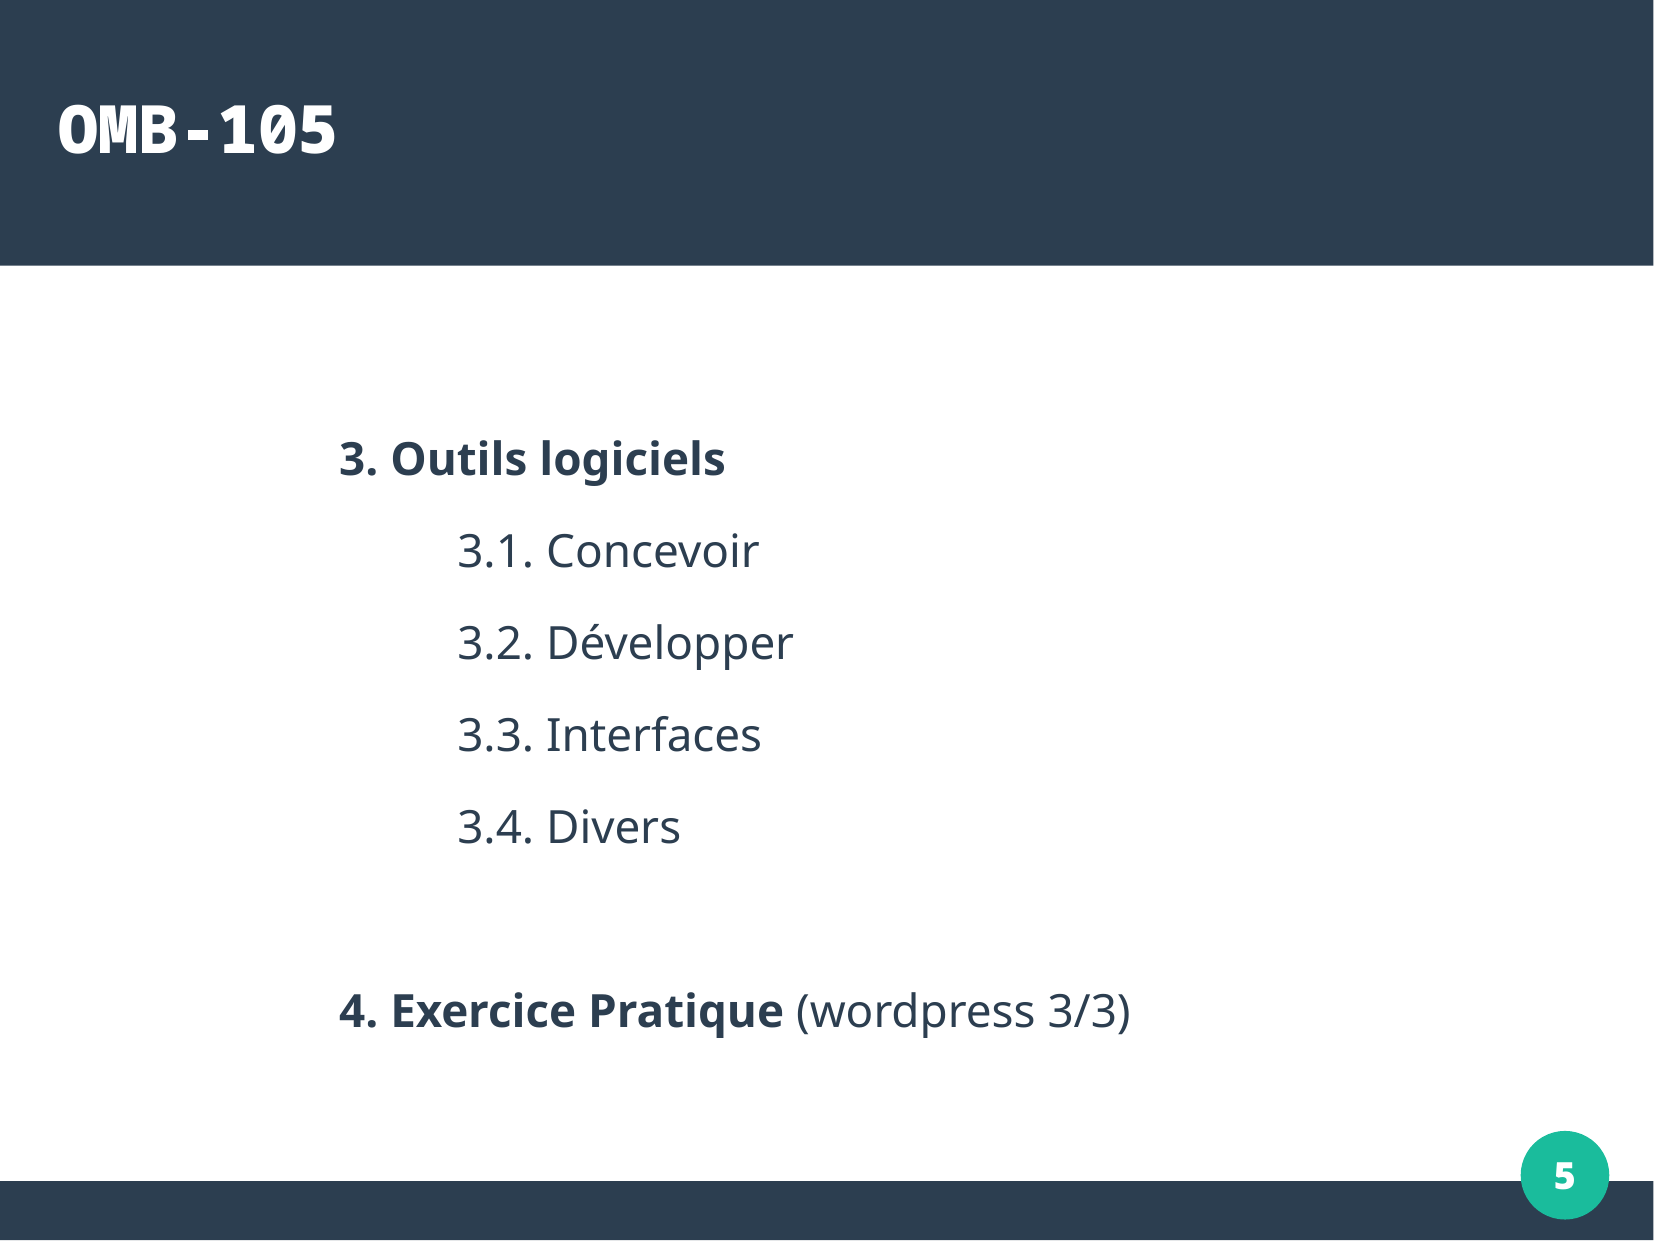

# OMB-105
3. Outils logiciels
3.1. Concevoir
3.2. Développer
3.3. Interfaces
3.4. Divers
4. Exercice Pratique (wordpress 3/3)
5